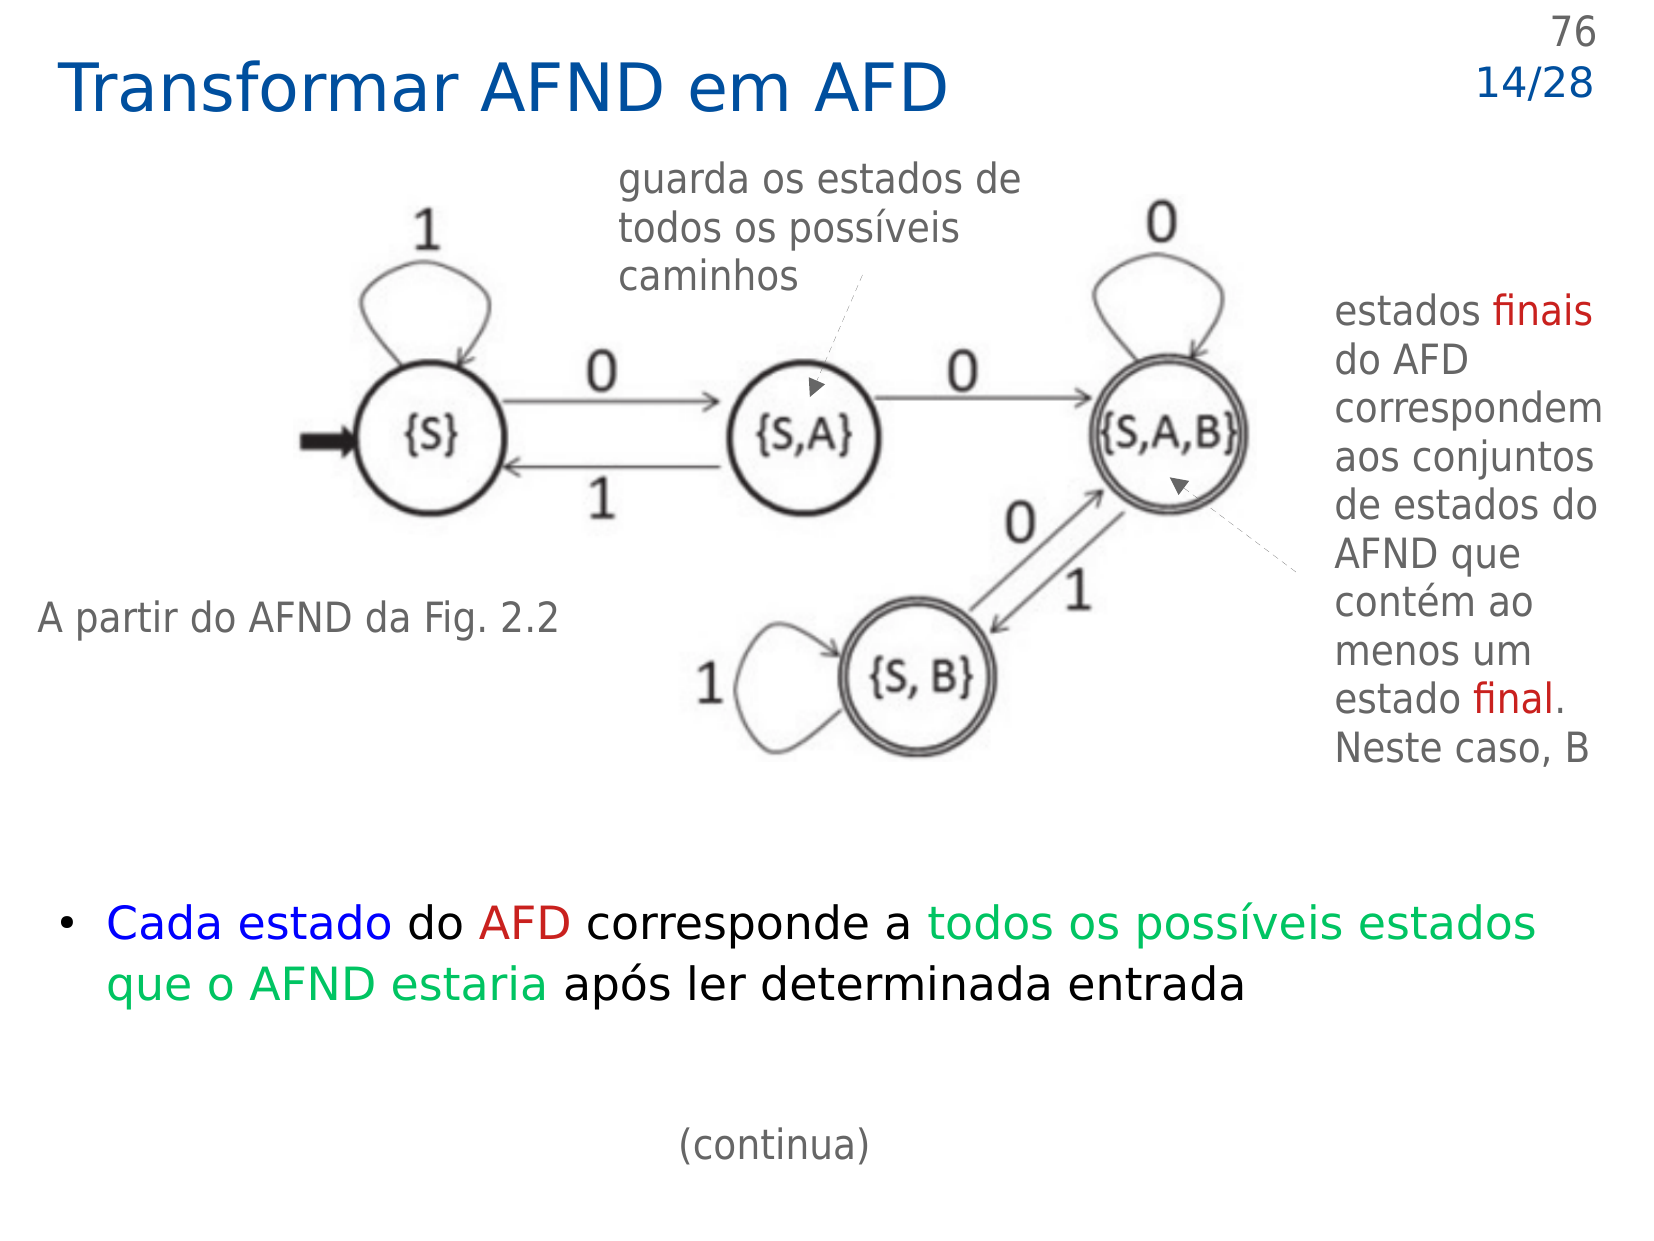

76
# Transformar AFND em AFD
14
guarda os estados de todos os possíveis
caminhos
estados finais do AFD correspondem aos conjuntos de estados do
AFND que contém ao menos um estado final.
Neste caso, B
A partir do AFND da Fig. 2.2
Cada estado do AFD corresponde a todos os possíveis estados que o AFND estaria após ler determinada entrada
(continua)